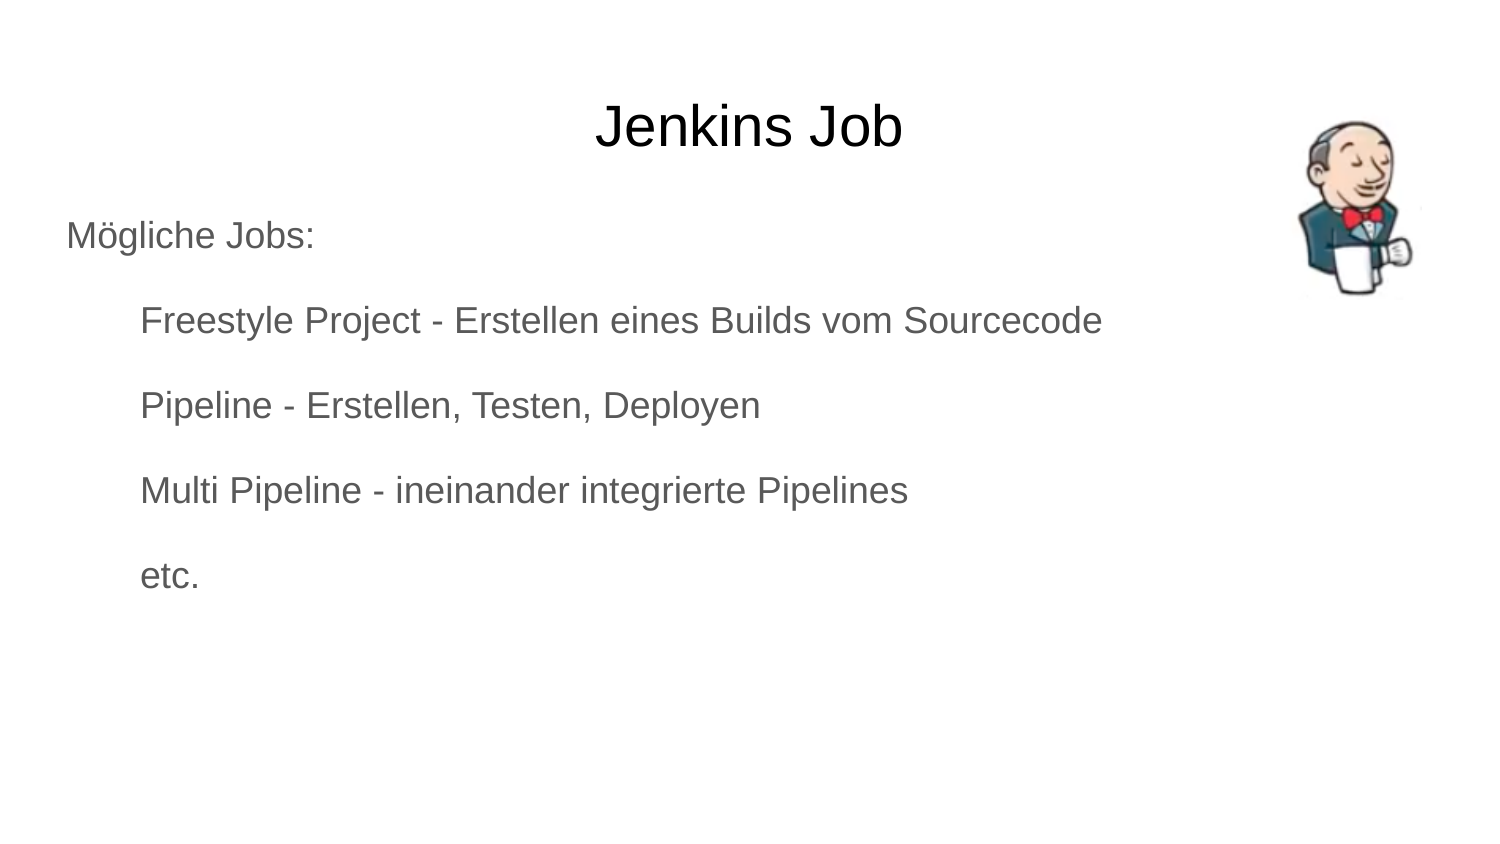

# Jenkins Job
Mögliche Jobs:
	Freestyle Project - Erstellen eines Builds vom Sourcecode
	Pipeline - Erstellen, Testen, Deployen
	Multi Pipeline - ineinander integrierte Pipelines
	etc.